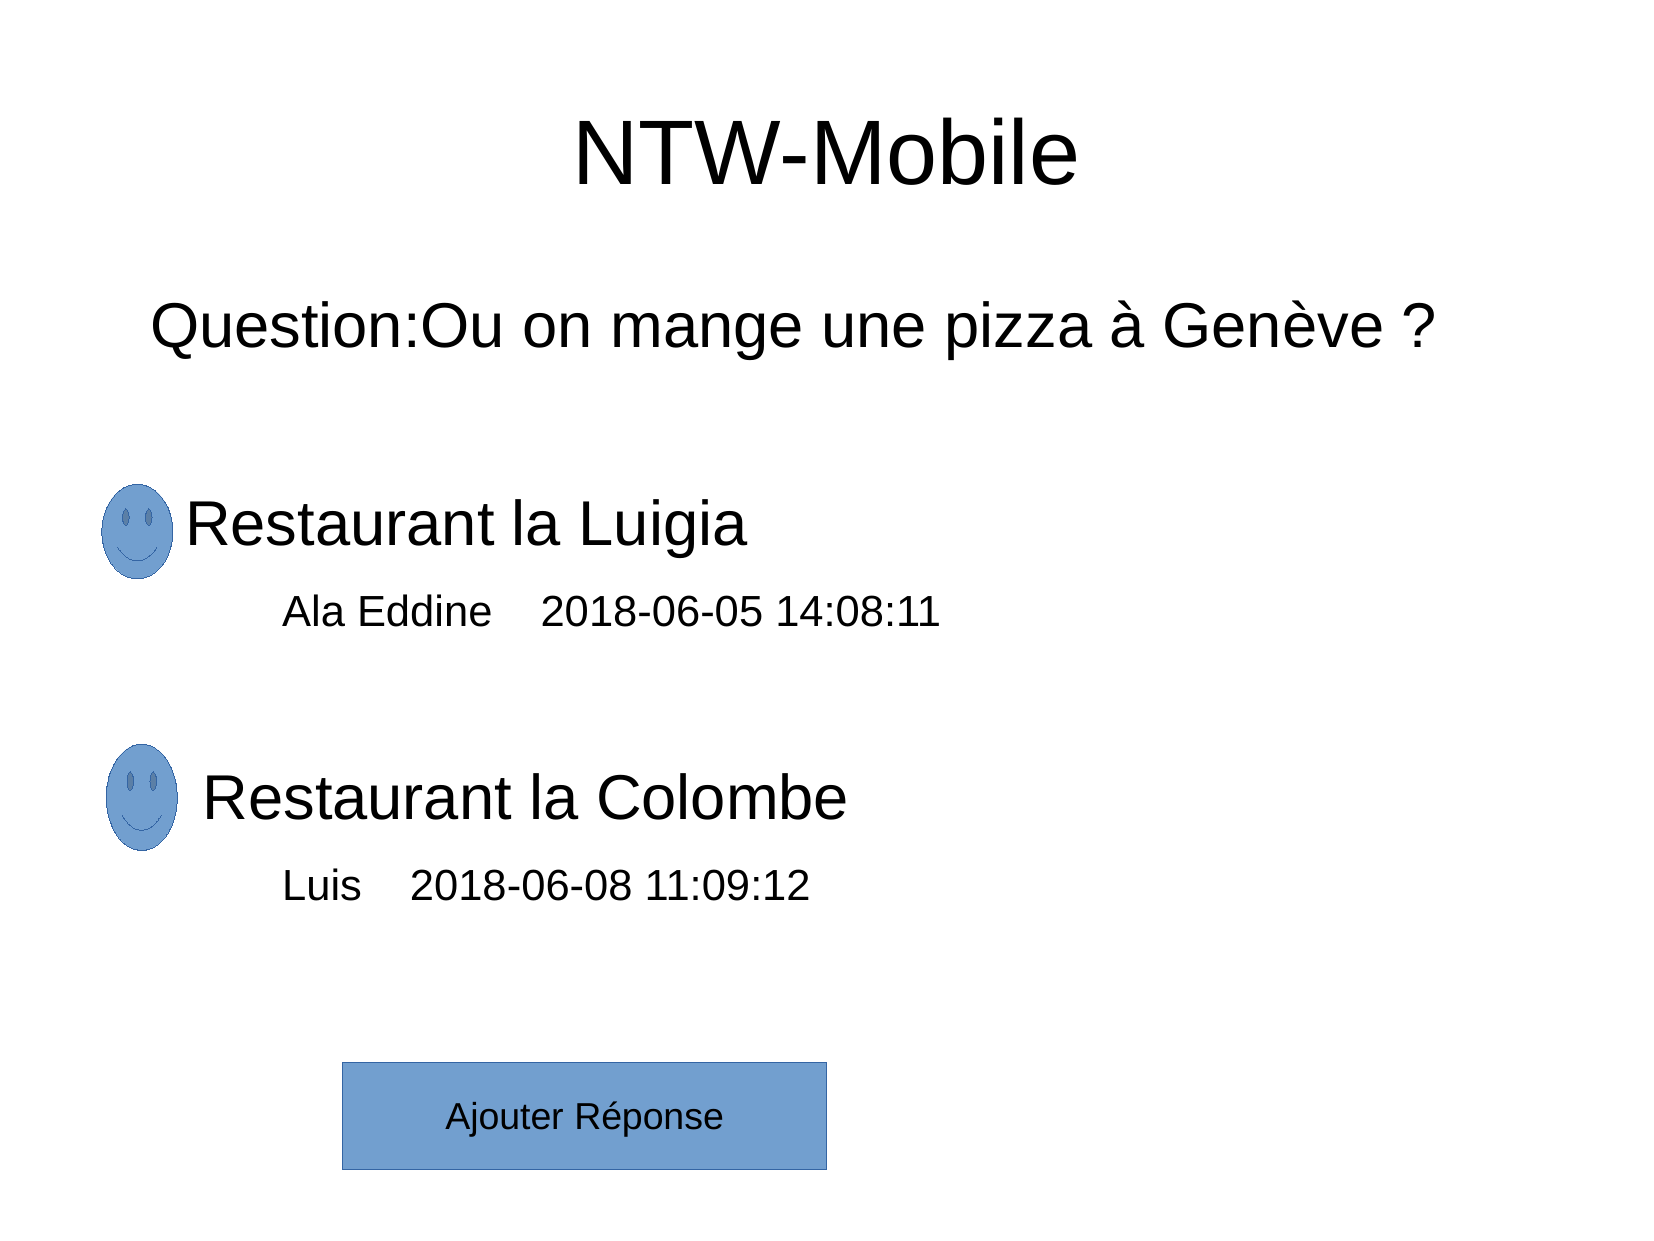

# NTW-Mobile
Question:Ou on mange une pizza à Genève ?
 Restaurant la Luigia
 Ala Eddine 2018-06-05 14:08:11
 Restaurant la Colombe
 Luis 2018-06-08 11:09:12
Ajouter Réponse